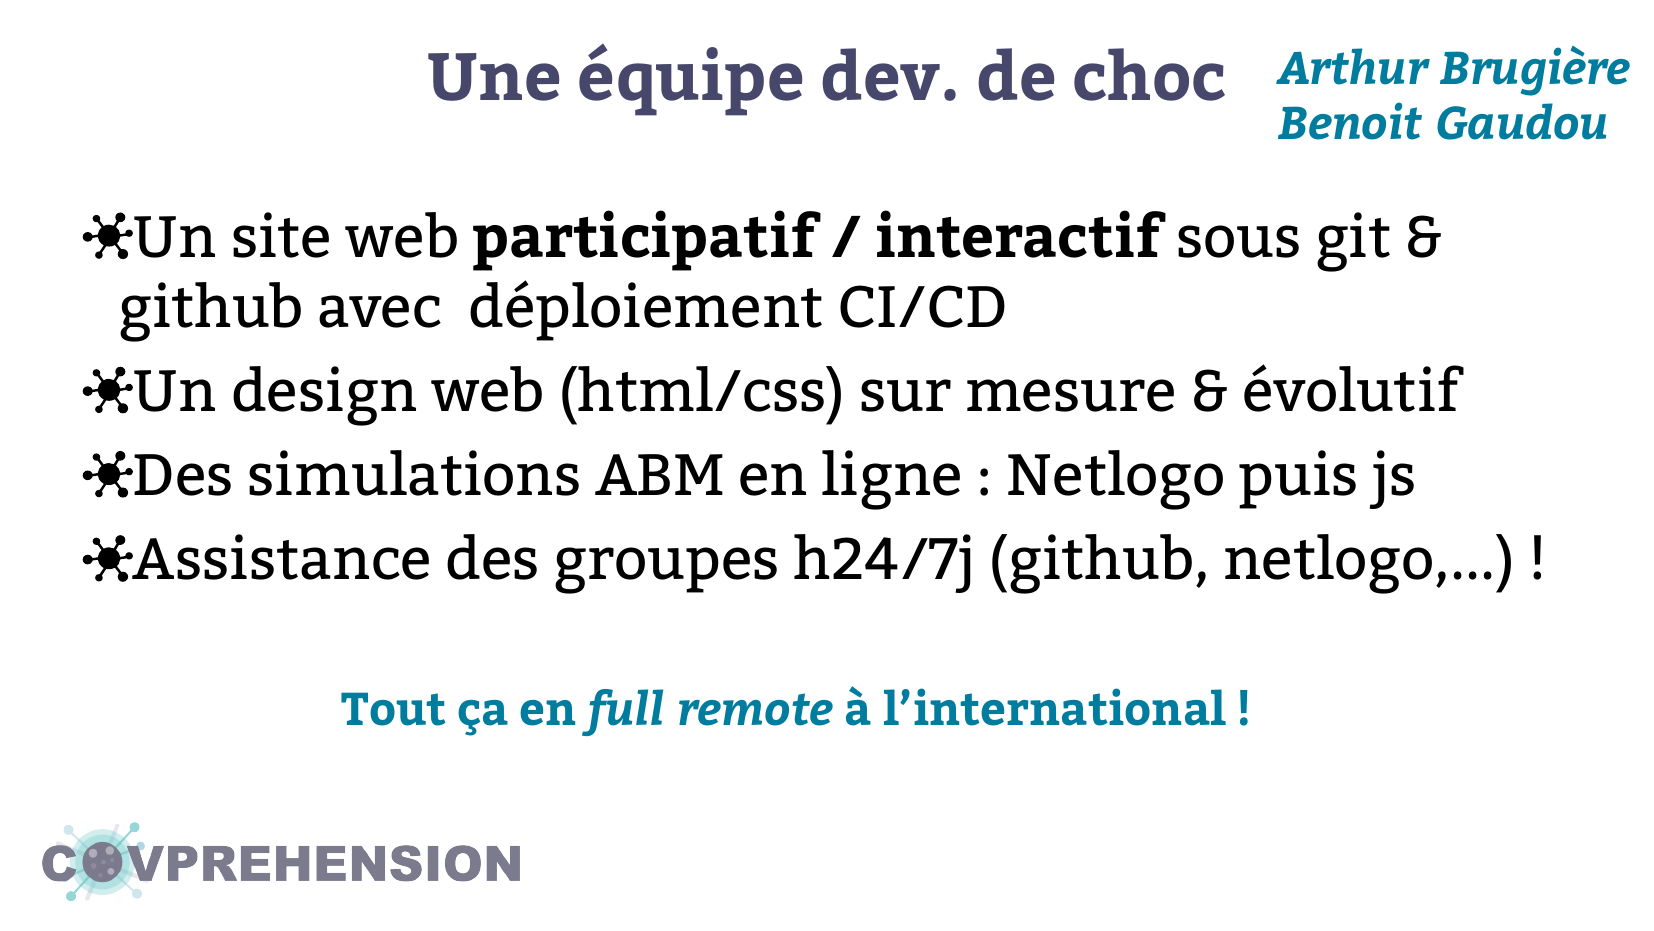

# Une équipe dev. de choc
Arthur Brugière
Benoit Gaudou
Un site web participatif / interactif sous git & github avec déploiement CI/CD
Un design web (html/css) sur mesure & évolutif
Des simulations ABM en ligne : Netlogo puis js
Assistance des groupes h24/7j (github, netlogo,...) !
Tout ça en full remote à l’international !